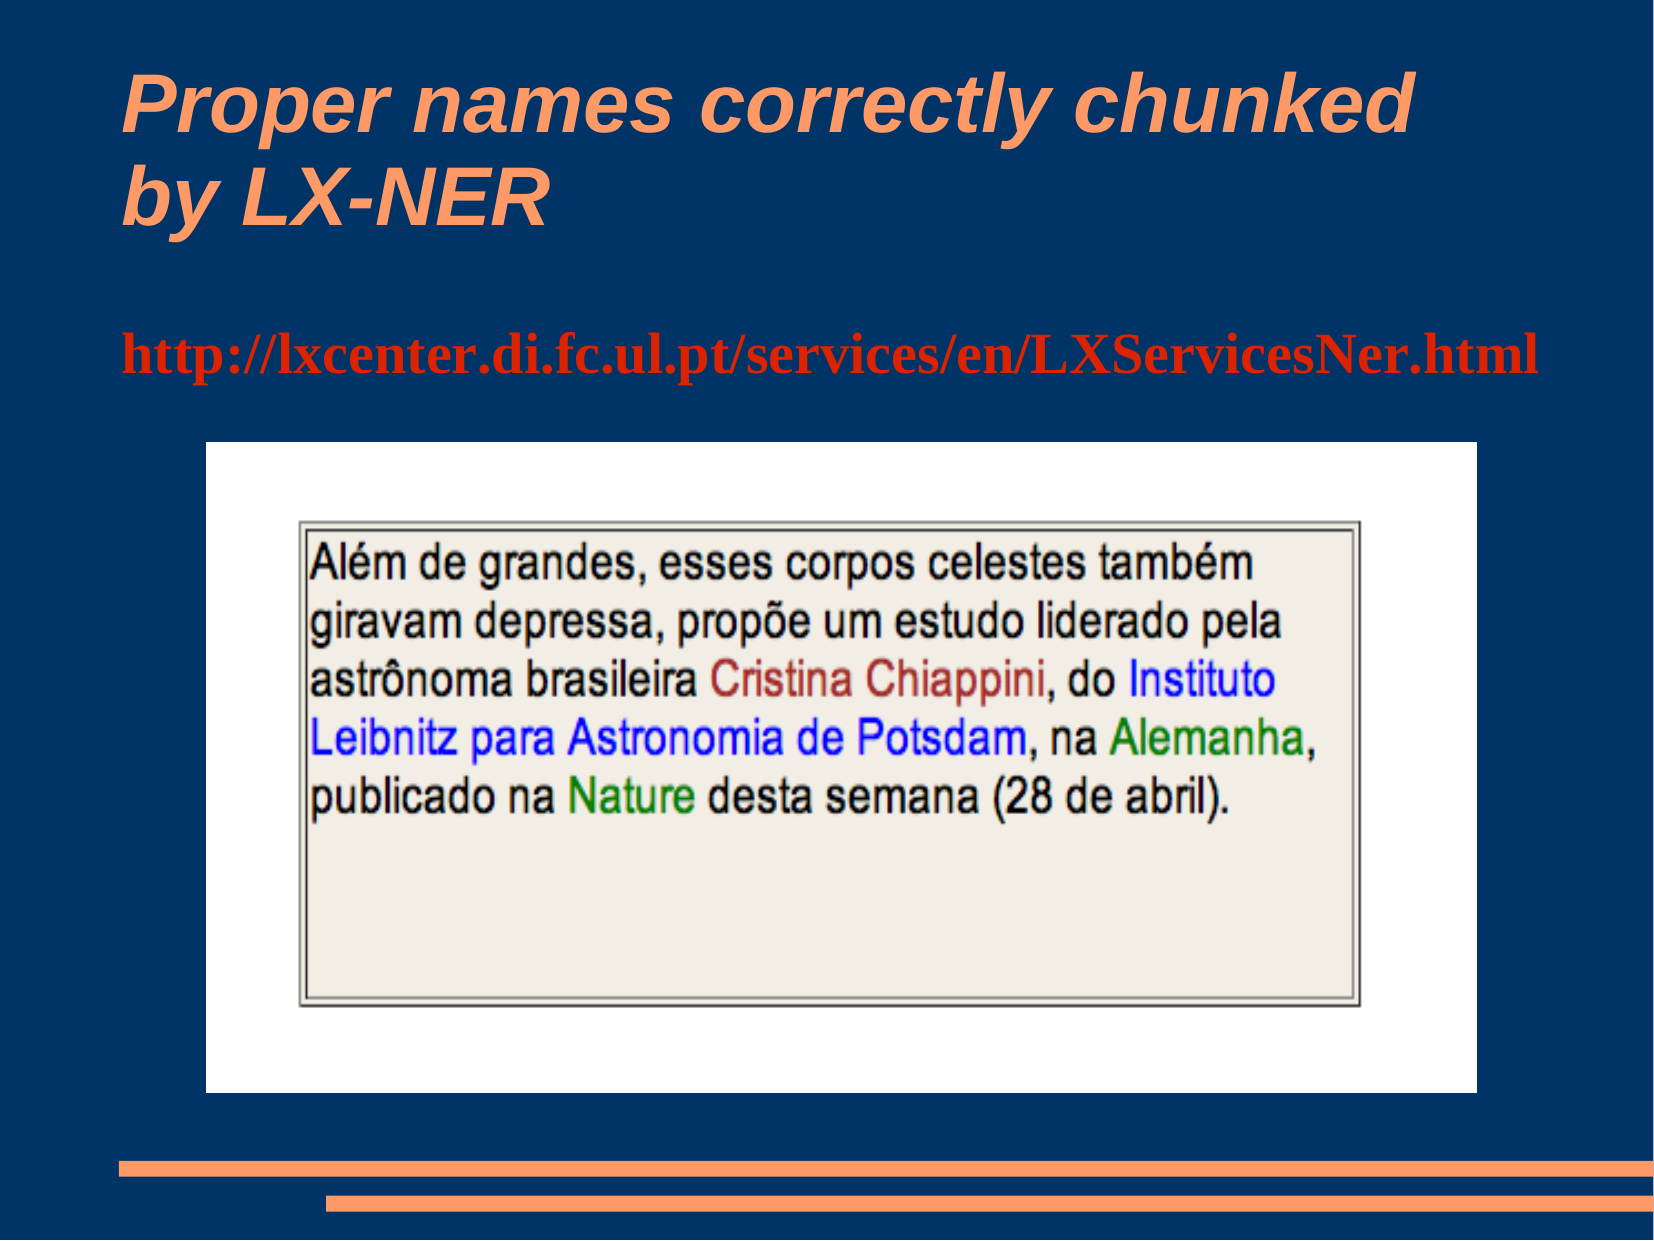

# Proper names correctly chunked by LX-NER
http://lxcenter.di.fc.ul.pt/services/en/LXServicesNer.html